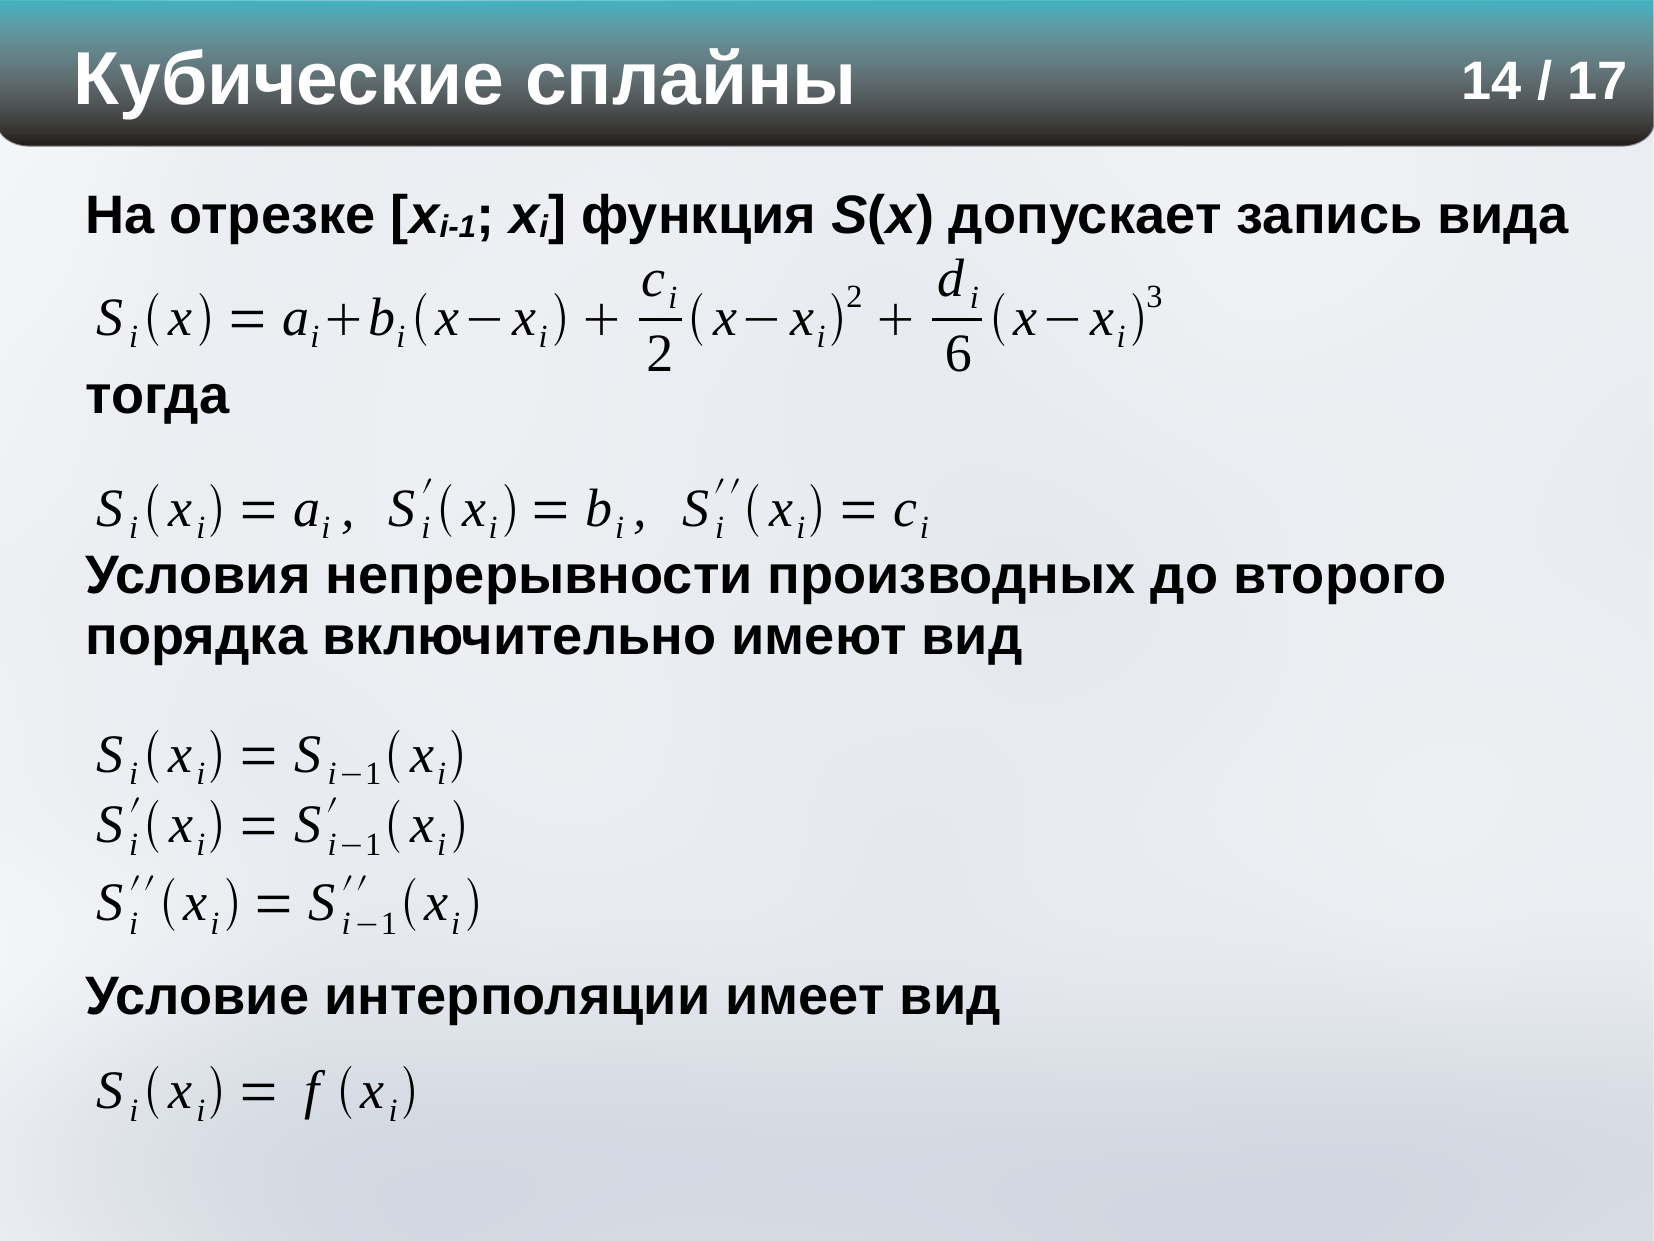

Кубические сплайны
На отрезке [xi-1; xi] функция S(x) допускает запись вида
тогда
Условия непрерывности производных до второго порядка включительно имеют вид
Условие интерполяции имеет вид